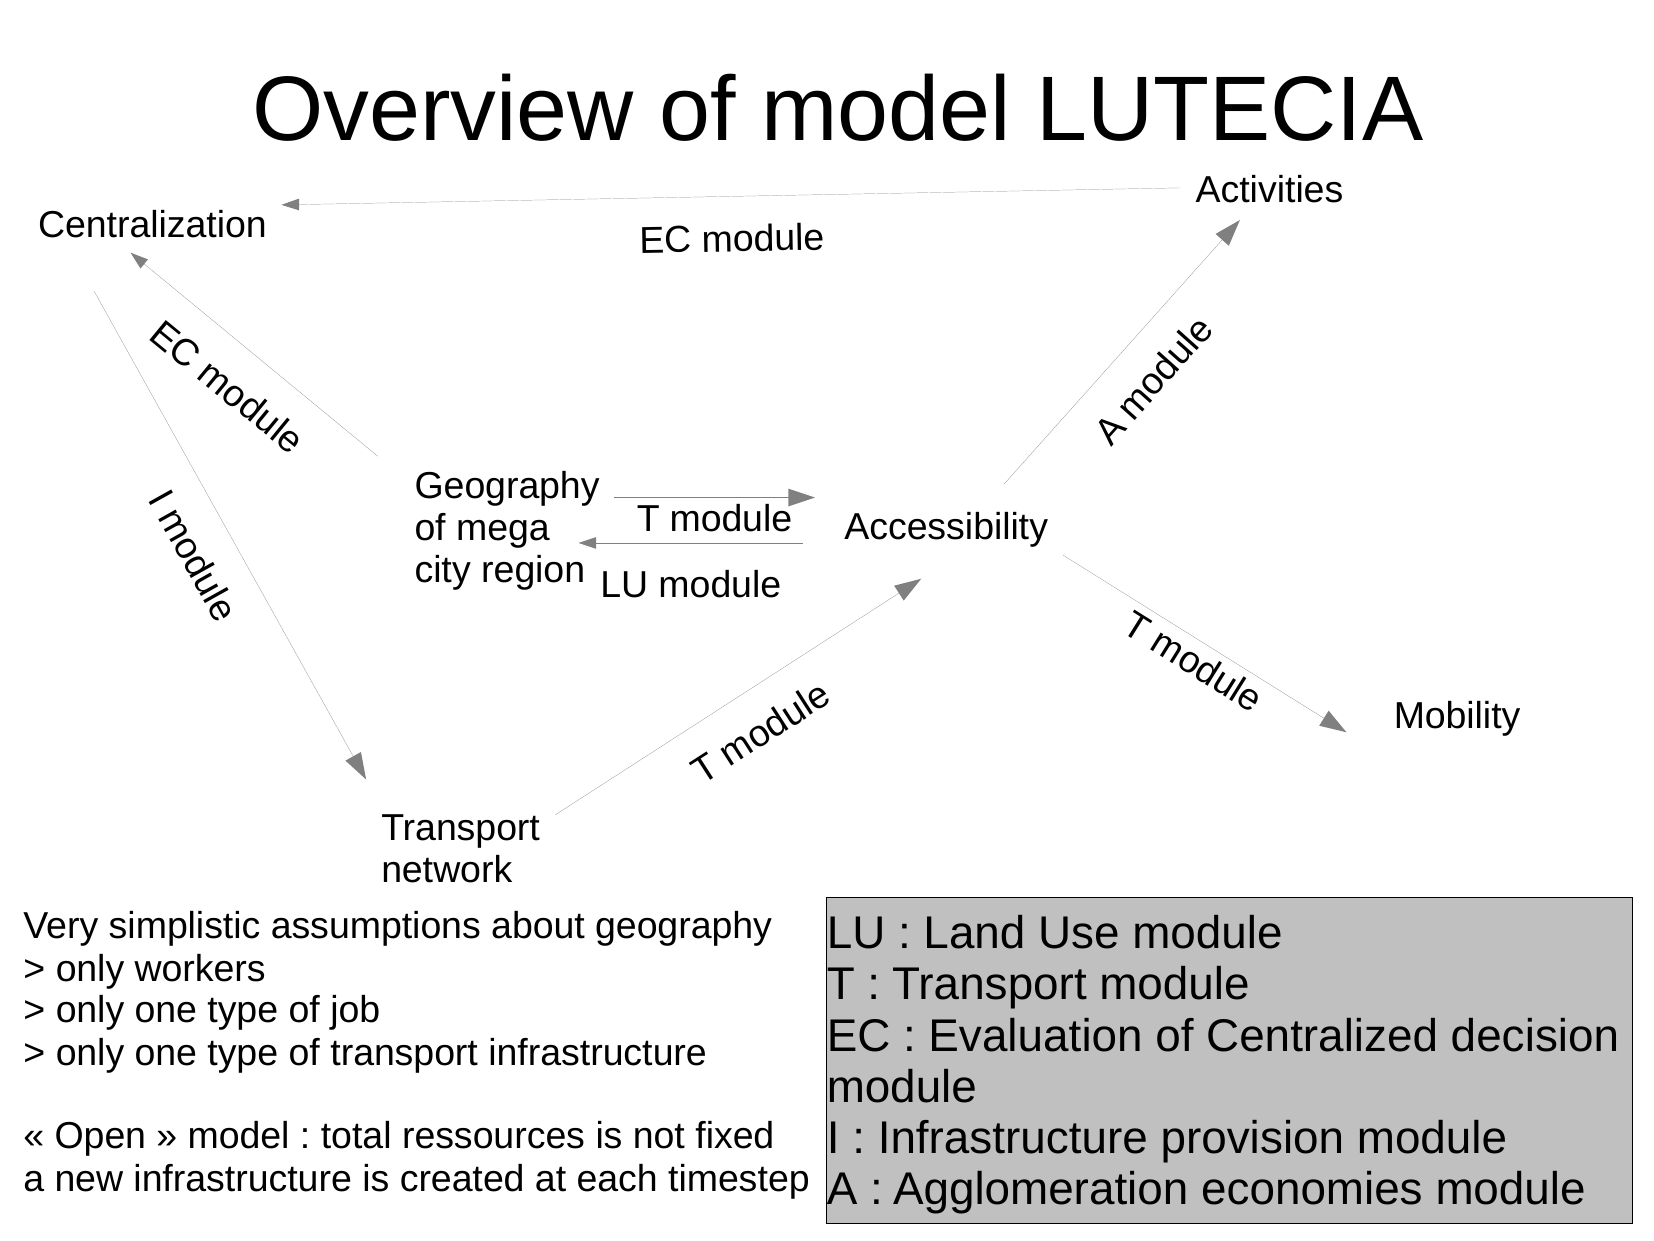

# Overview of model LUTECIA
Activities
EC module
Centralization
A module
EC module
I module
Geography
of mega
city region
T module
Accessibility
LU module
T module
T module
Mobility
Transport
network
Very simplistic assumptions about geography
> only workers
> only one type of job
> only one type of transport infrastructure
« Open » model : total ressources is not fixed
a new infrastructure is created at each timestep
LU : Land Use module
T : Transport module
EC : Evaluation of Centralized decision module
I : Infrastructure provision module
A : Agglomeration economies module
12